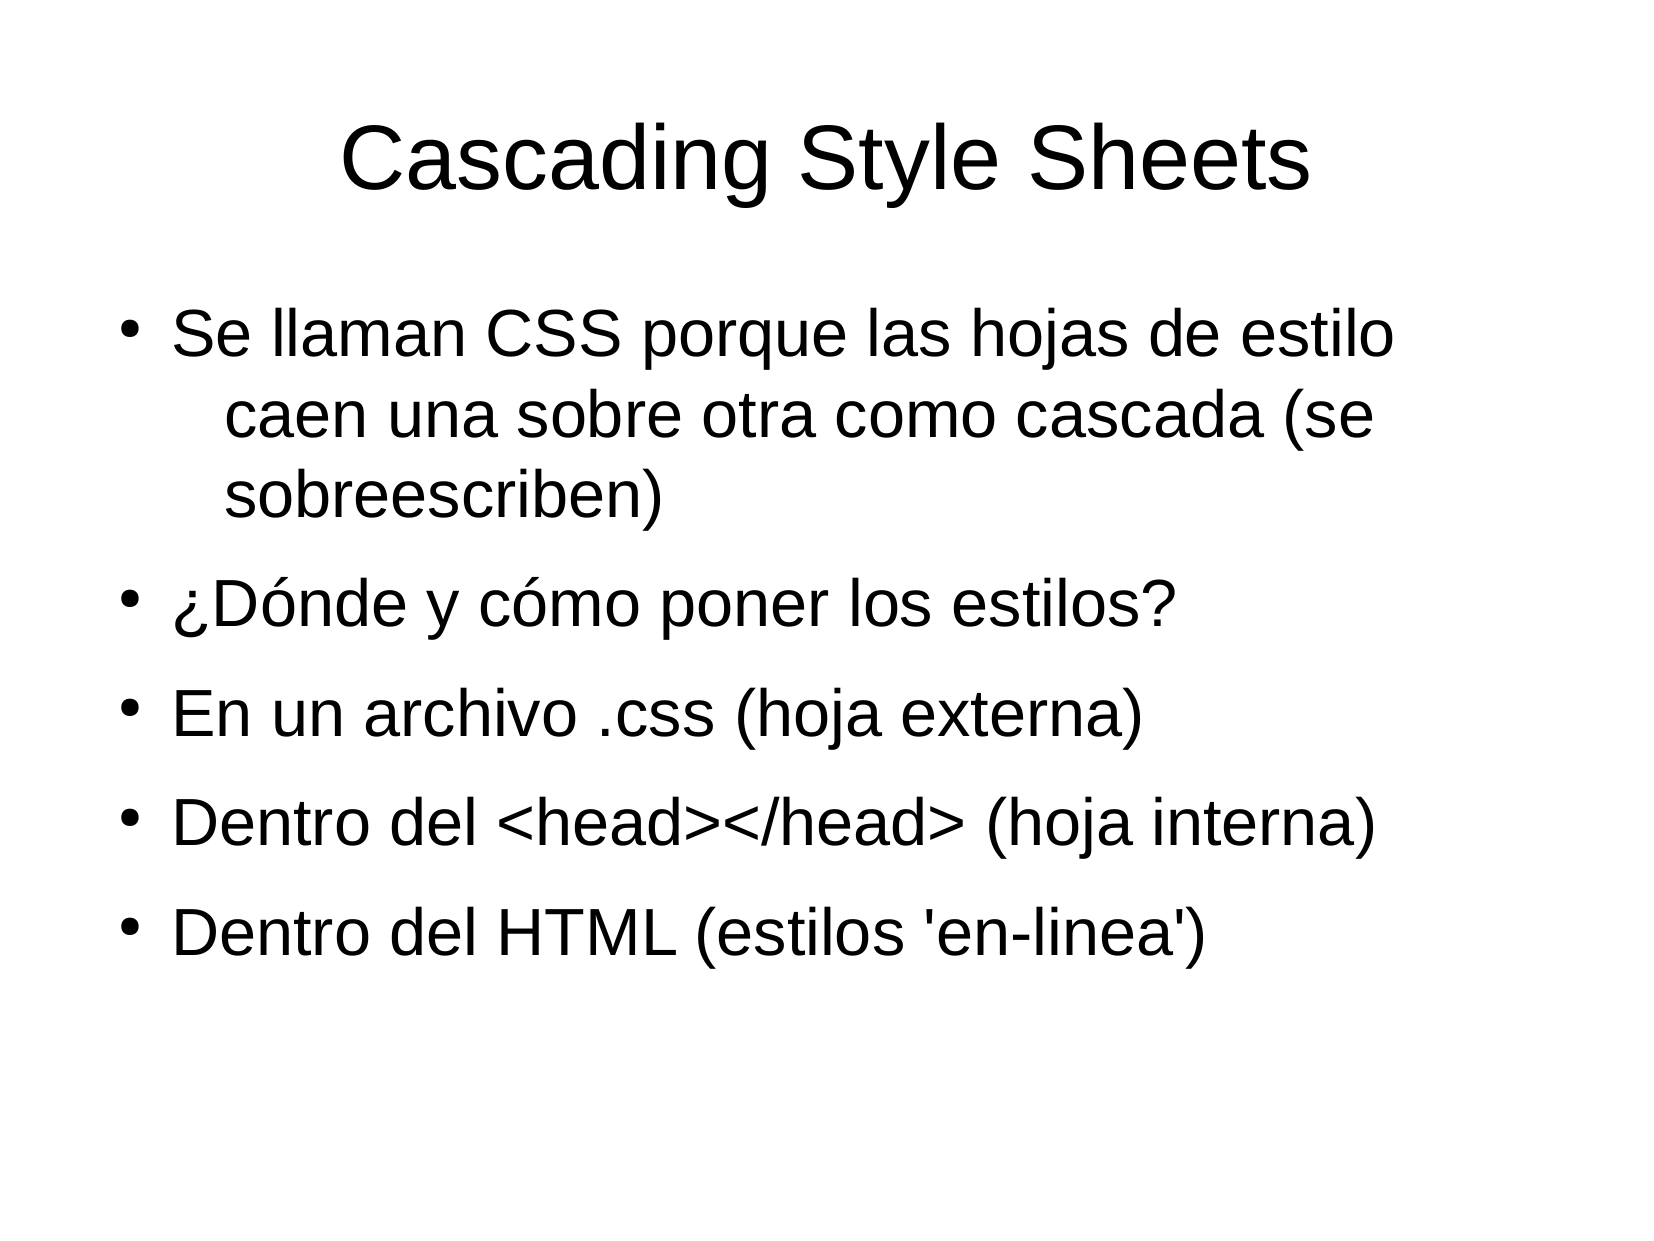

# Cascading Style Sheets
Se llaman CSS porque las hojas de estilo caen una sobre otra como cascada (se sobreescriben)
¿Dónde y cómo poner los estilos?
En un archivo .css (hoja externa)
Dentro del <head></head> (hoja interna)
Dentro del HTML (estilos 'en-linea')